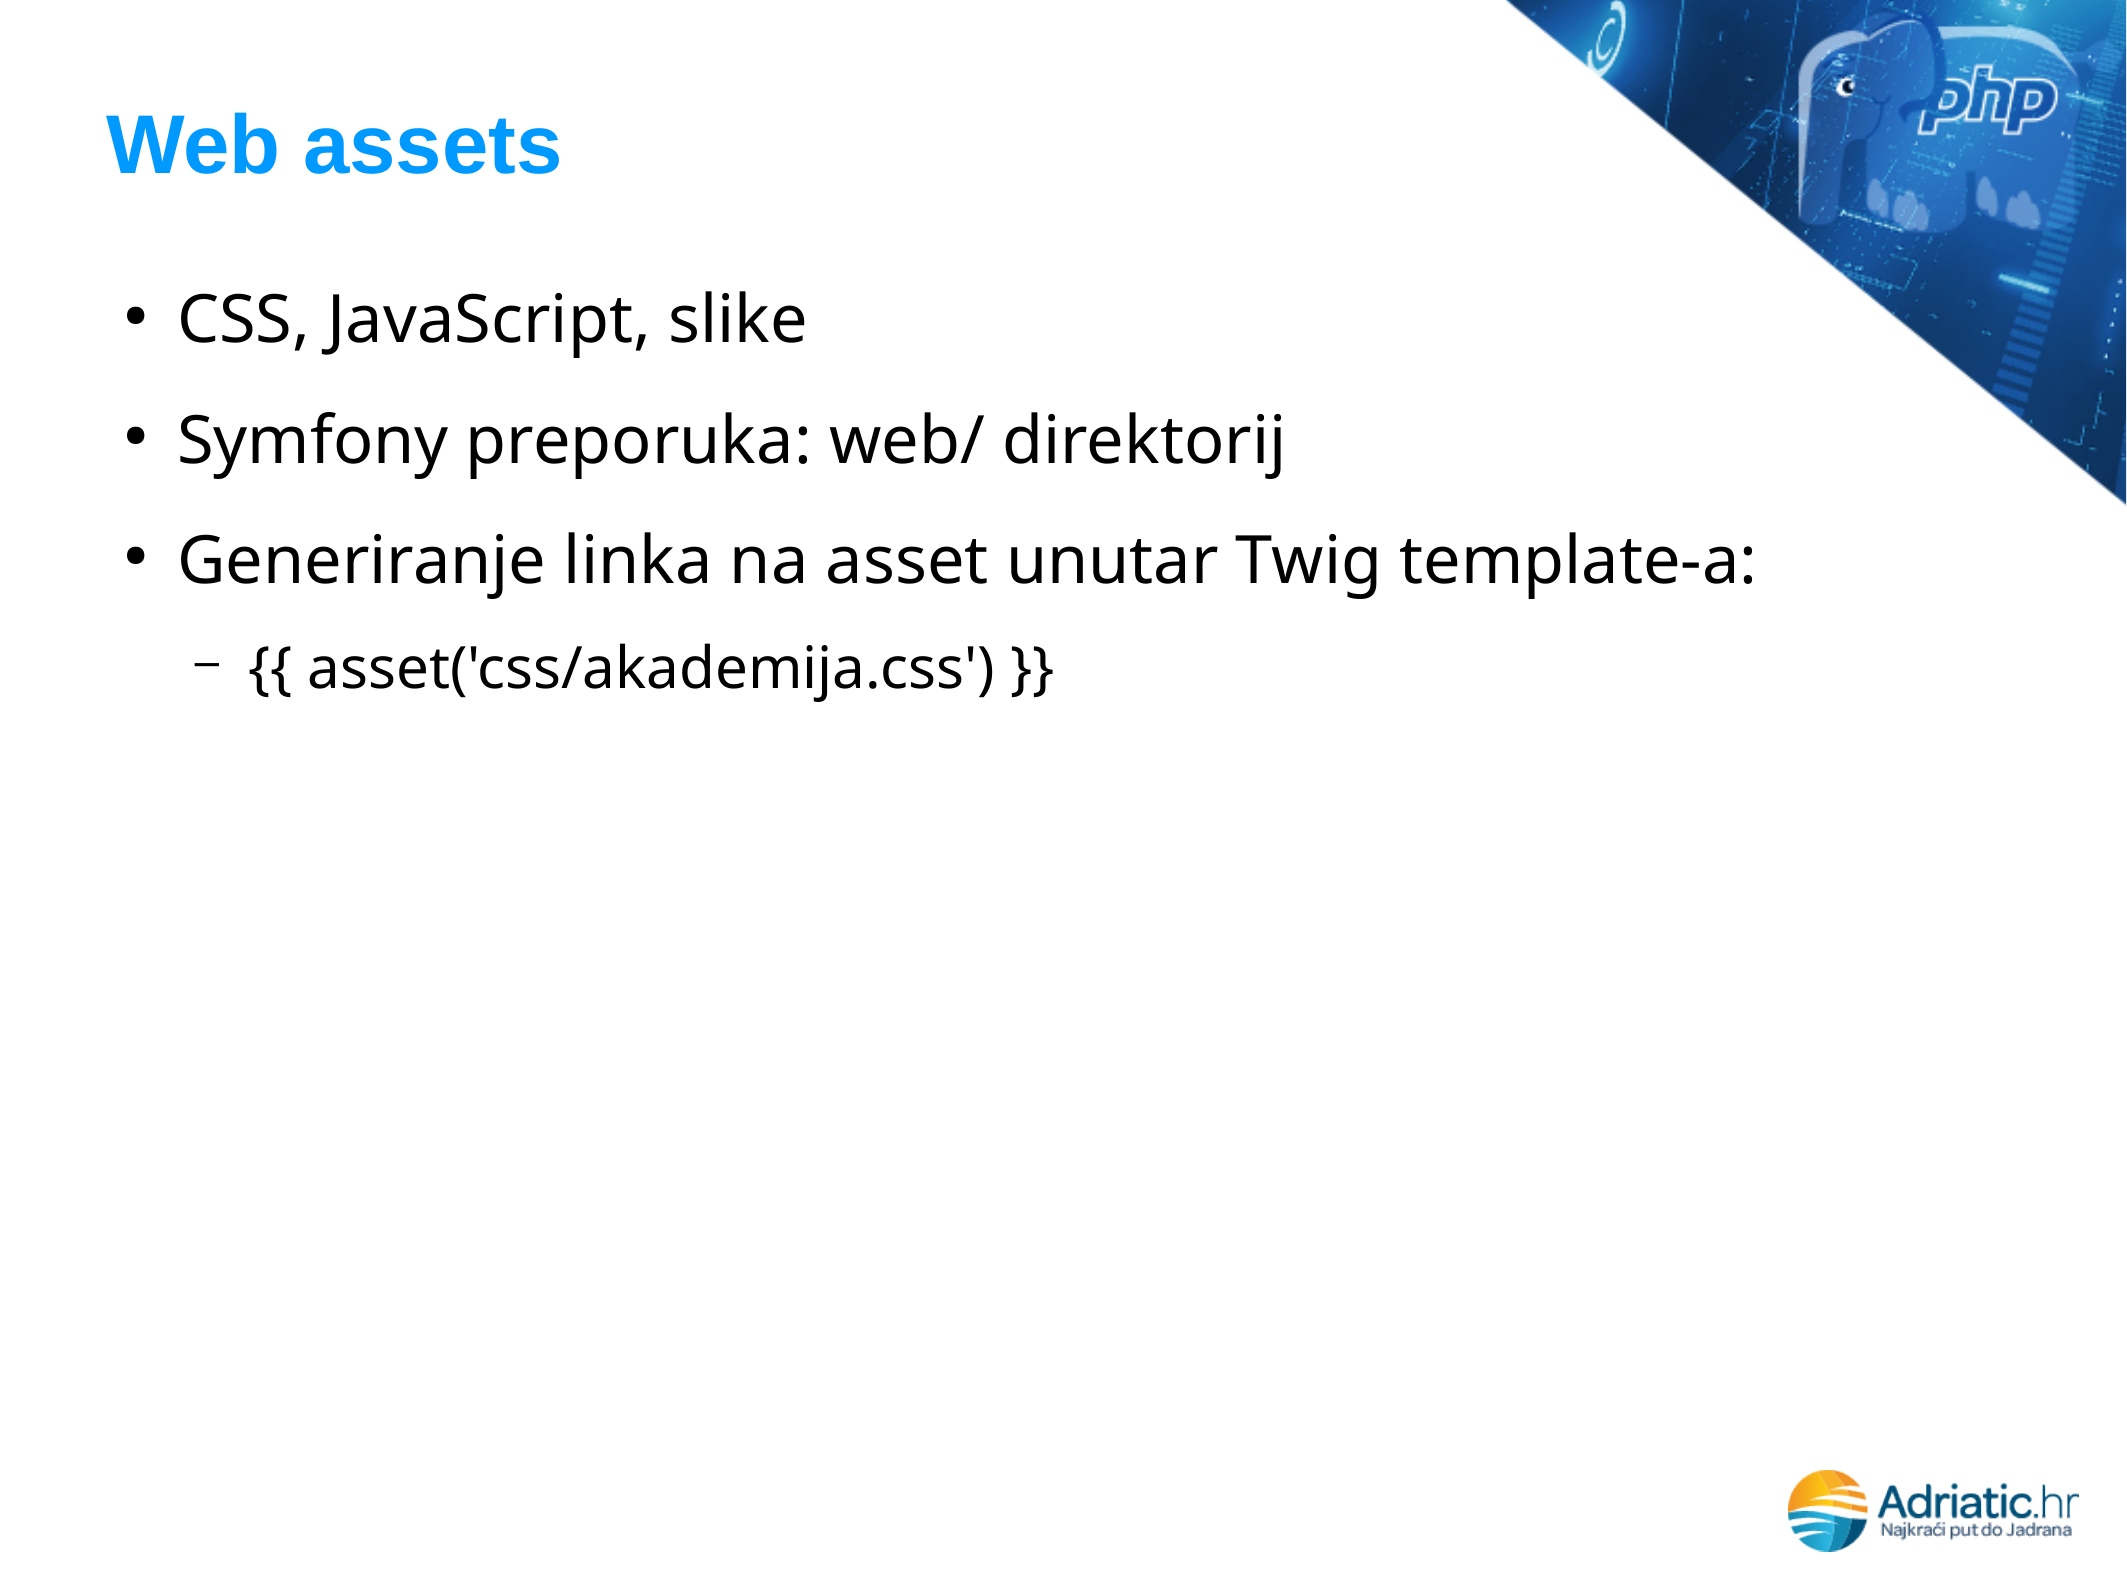

# Web assets
CSS, JavaScript, slike
Symfony preporuka: web/ direktorij
Generiranje linka na asset unutar Twig template-a:
{{ asset('css/akademija.css') }}